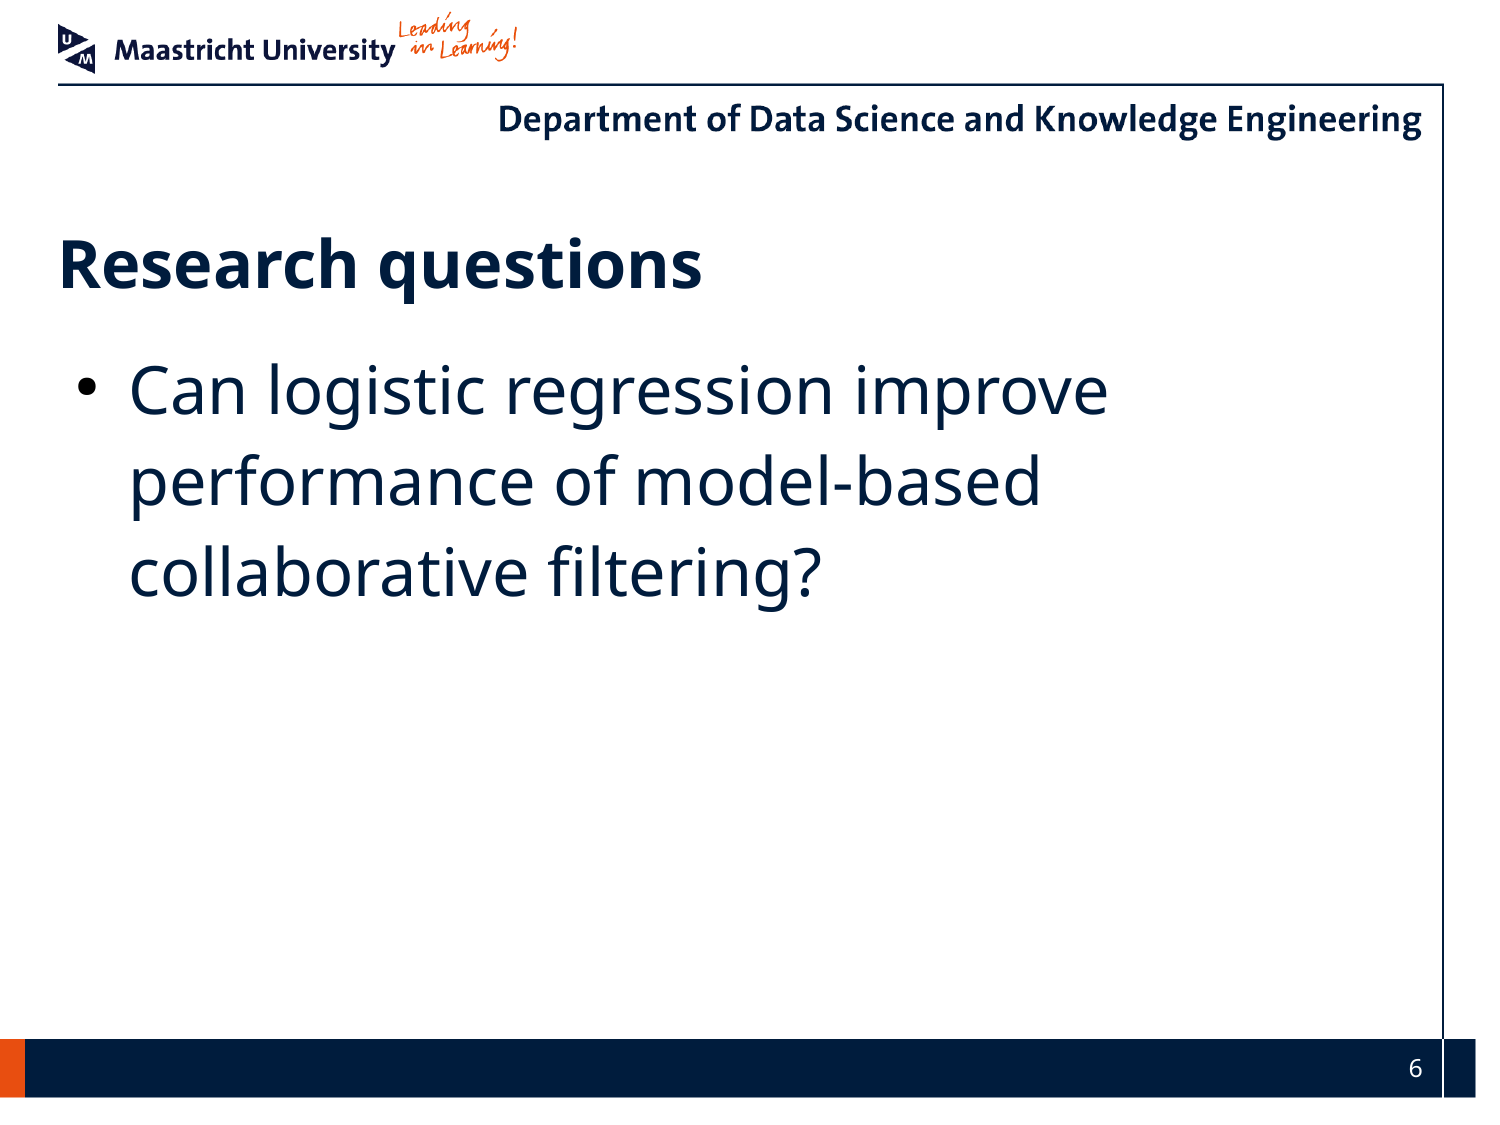

# Research questions
Can logistic regression improve performance of model-based collaborative filtering?